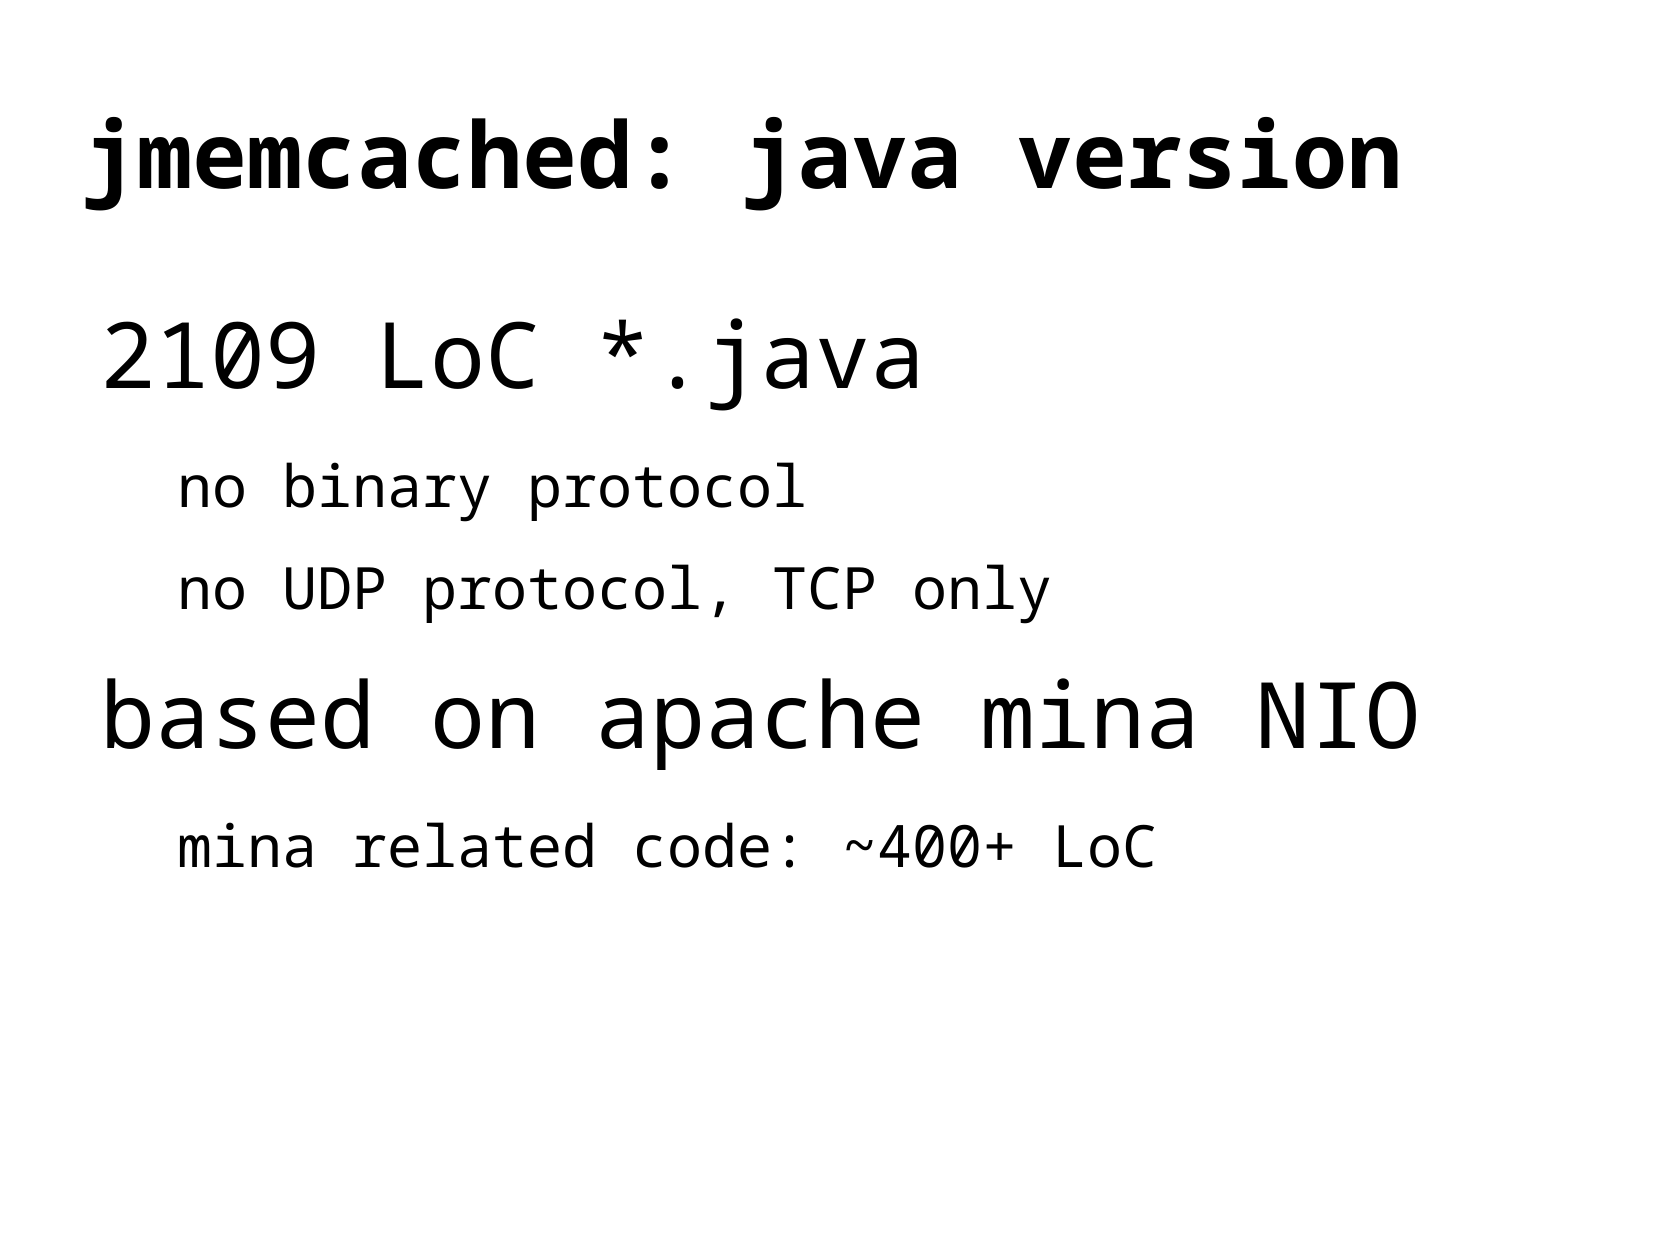

# jmemcached: java version
2109 LoC *.java
no binary protocol
no UDP protocol, TCP only
based on apache mina NIO
mina related code: ~400+ LoC